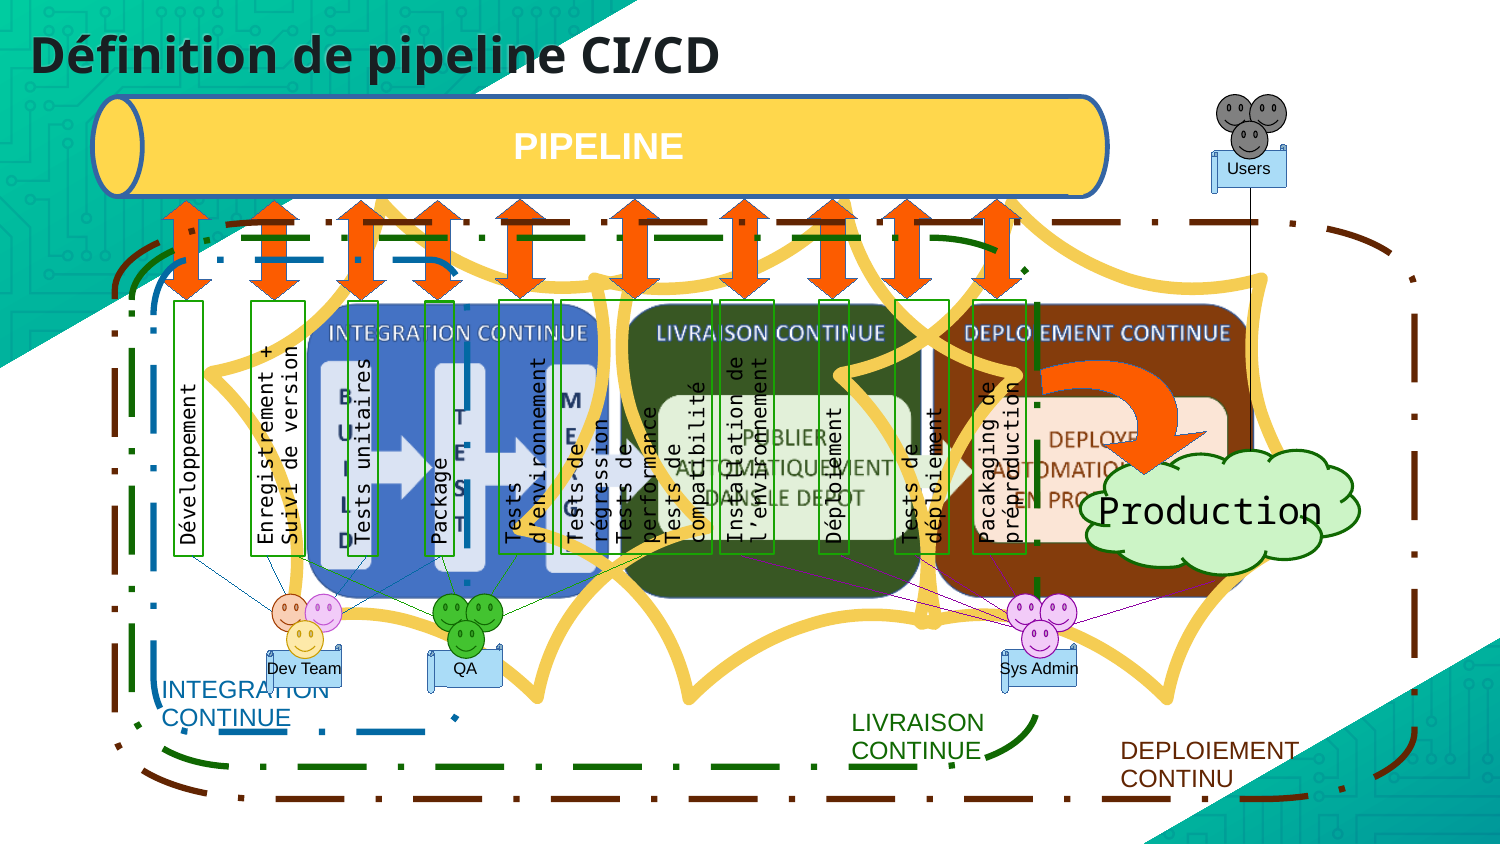

# Définition de pipeline CI/CD
Users
PIPELINE
Tests de régression
Tests de performance
Tests de compatibilité
Tests d’environnement
Installation de l’environnement
Tests de déploiement
Pacakaging de préproduction
Déploiement
LIVRAISON CONTINUE
INTEGRATION CONTINUE
Développement
Enregistrement +
Suivi de version
Tests unitaires
Package
Production
DEPLOIEMENT CONTINU
Dev Team
QA
Sys Admin